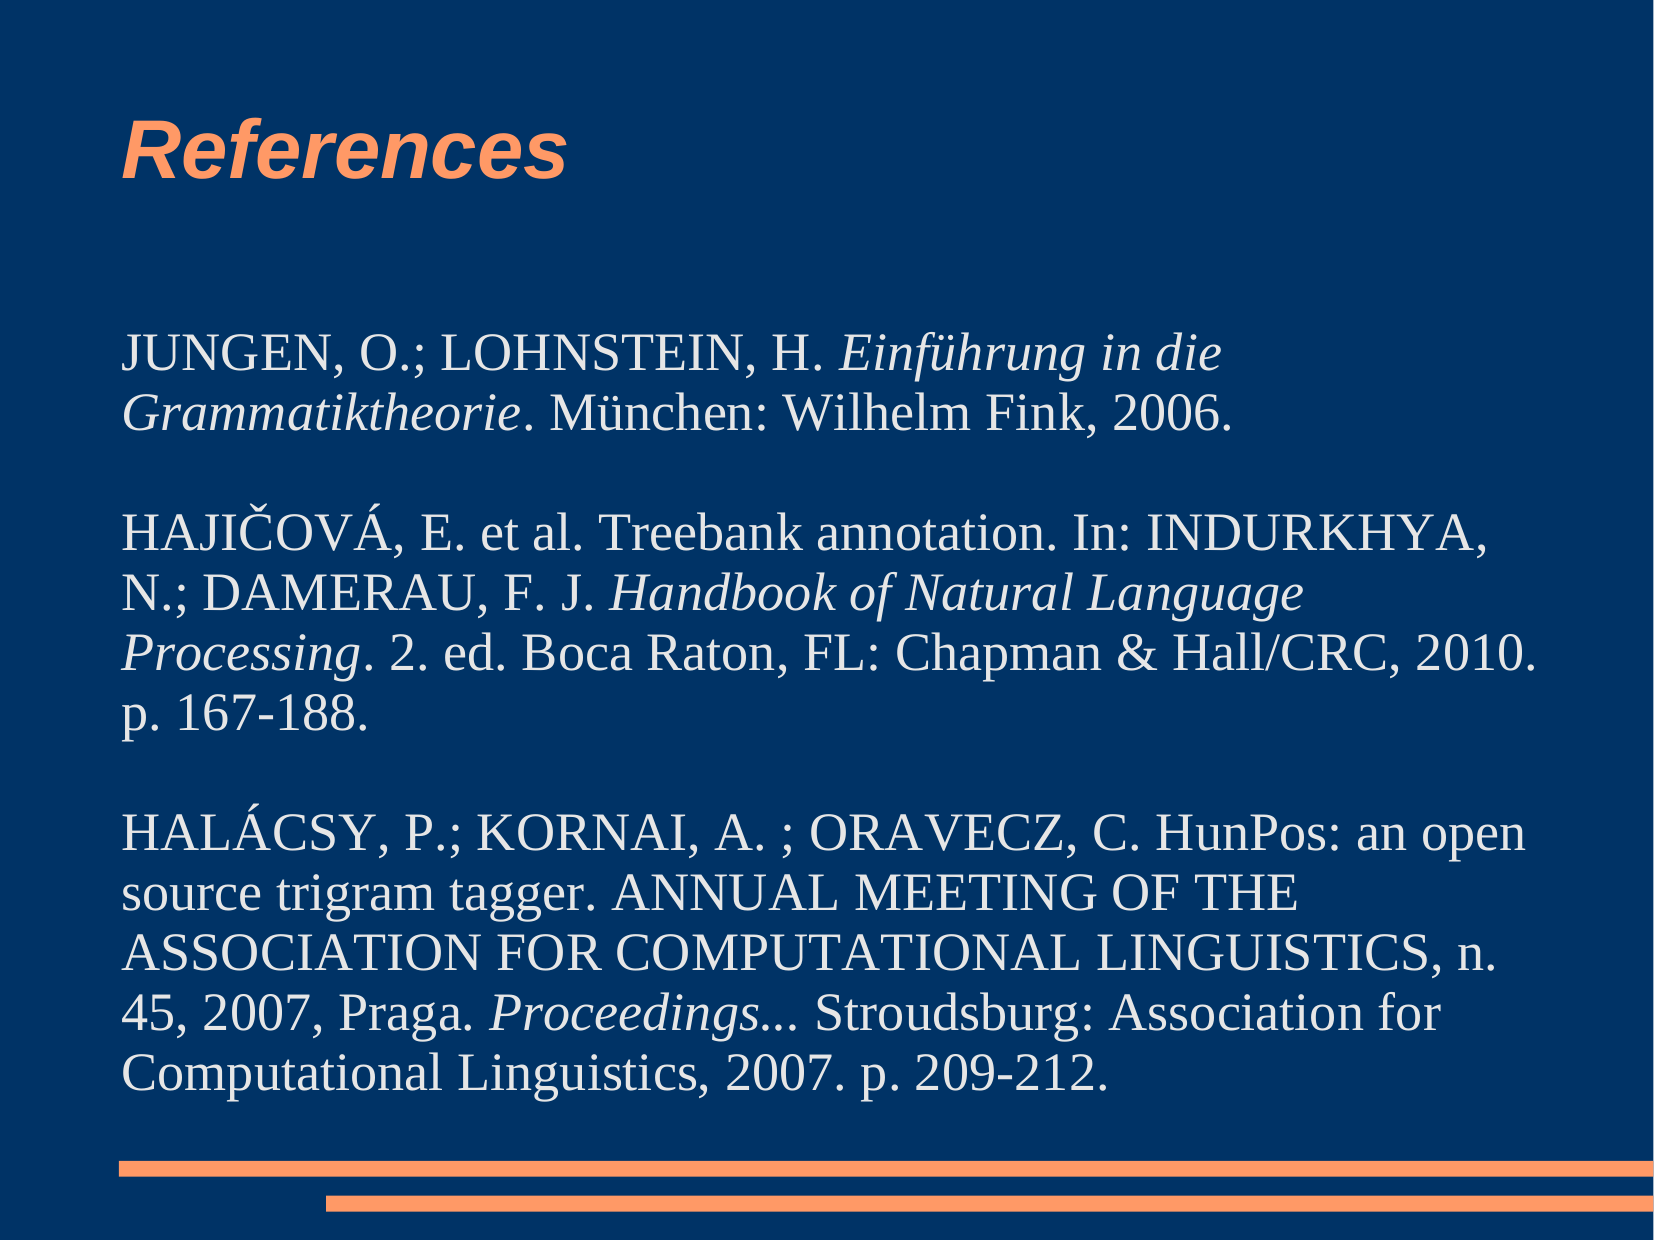

# References
JUNGEN, O.; LOHNSTEIN, H. Einführung in die Grammatiktheorie. München: Wilhelm Fink, 2006.
HAJIČOVÁ, E. et al. Treebank annotation. In: INDURKHYA, N.; DAMERAU, F. J. Handbook of Natural Language Processing. 2. ed. Boca Raton, FL: Chapman & Hall/CRC, 2010. p. 167-188.
HALÁCSY, P.; KORNAI, A. ; ORAVECZ, C. HunPos: an open source trigram tagger. ANNUAL MEETING OF THE ASSOCIATION FOR COMPUTATIONAL LINGUISTICS, n. 45, 2007, Praga. Proceedings... Stroudsburg: Association for Computational Linguistics, 2007. p. 209-212.